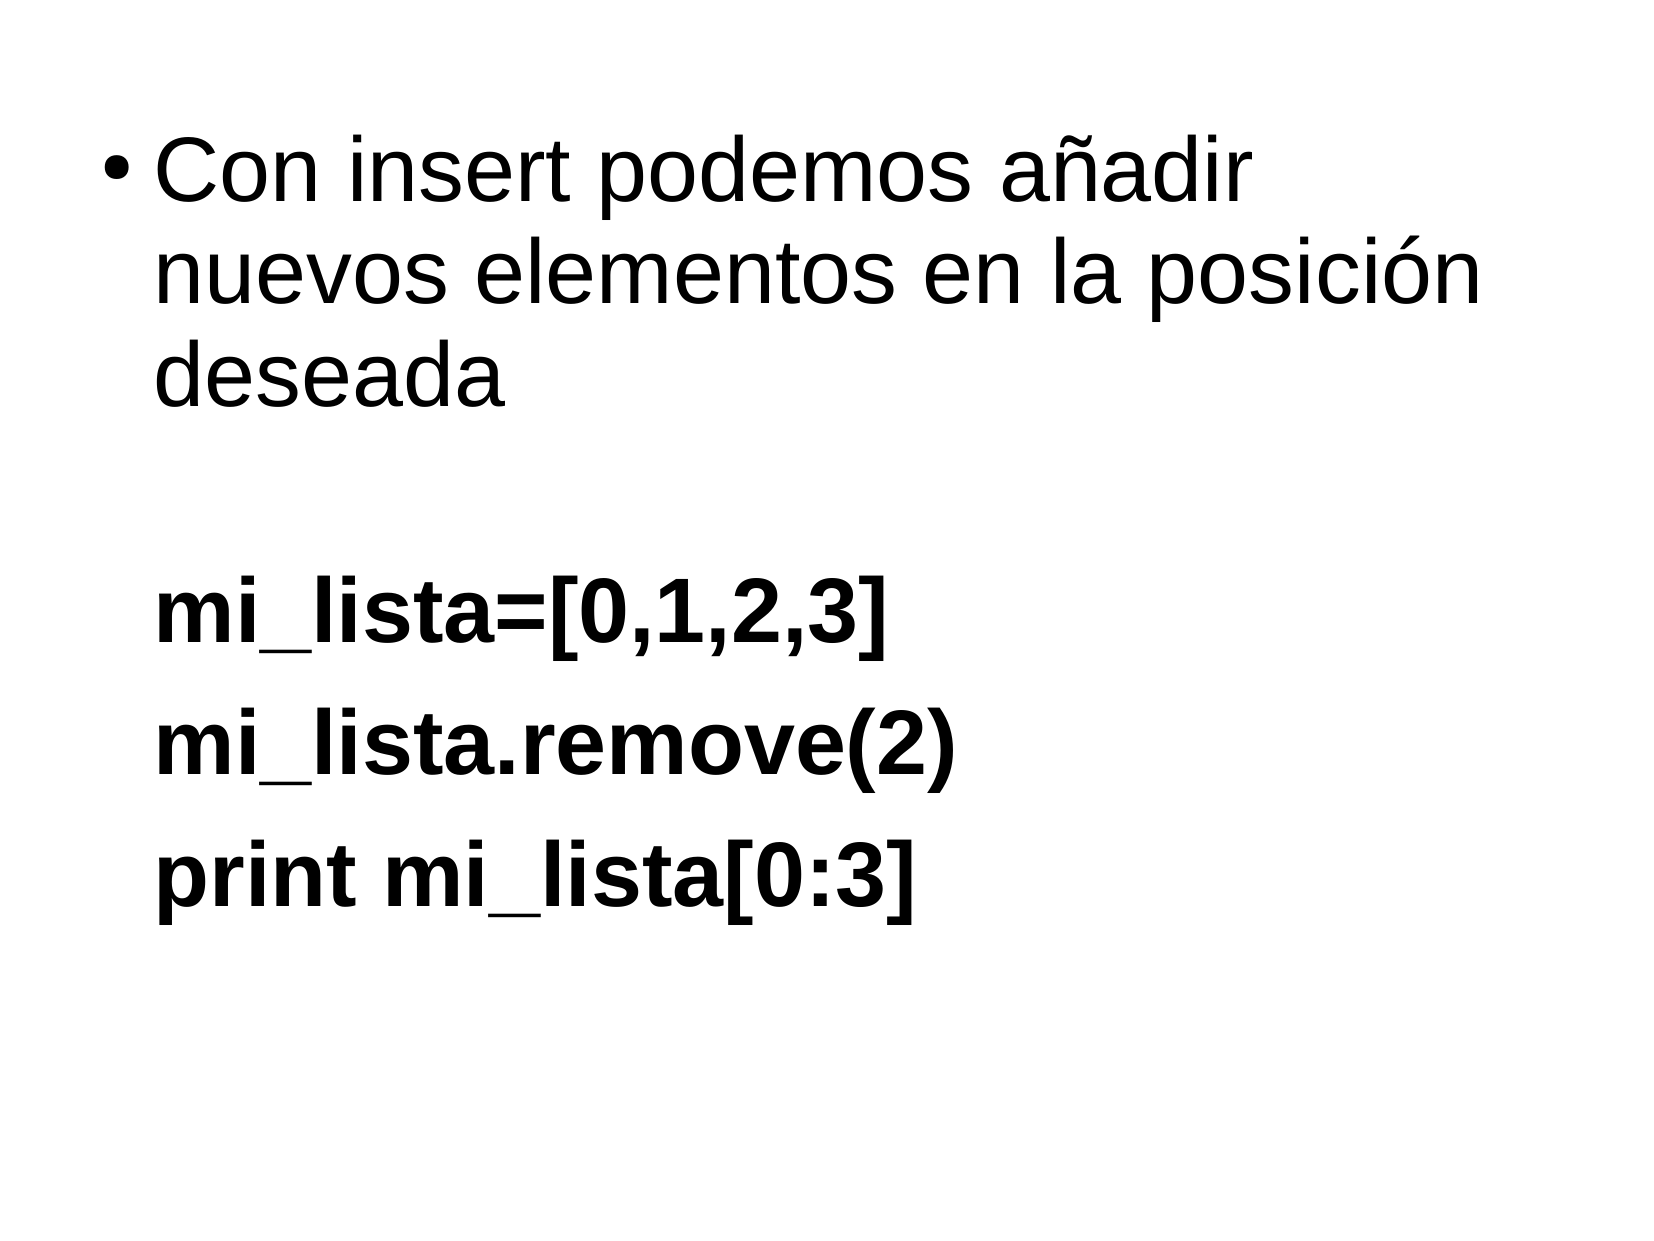

# Con insert podemos añadir nuevos elementos en la posición deseada
mi_lista=[0,1,2,3]
mi_lista.remove(2)
print mi_lista[0:3]